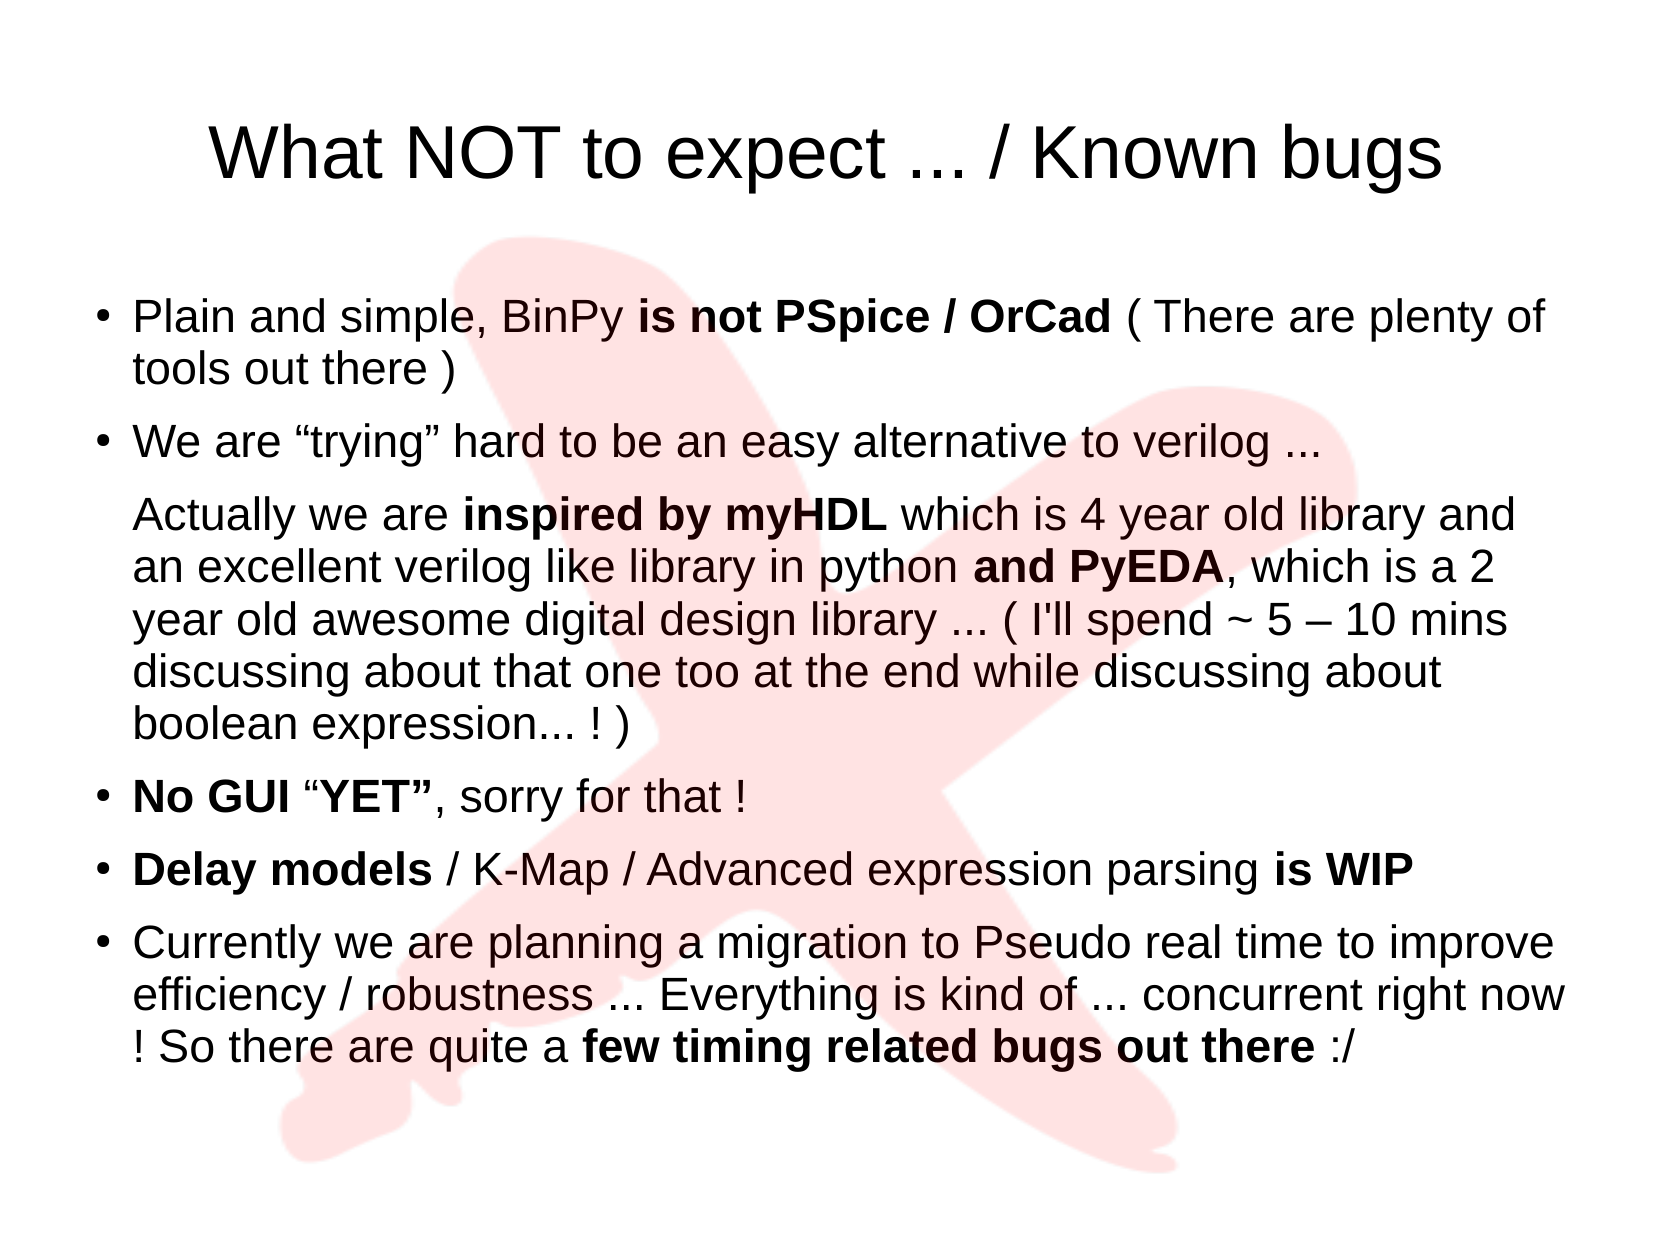

# What NOT to expect ... / Known bugs
Plain and simple, BinPy is not PSpice / OrCad ( There are plenty of tools out there )
We are “trying” hard to be an easy alternative to verilog ...
Actually we are inspired by myHDL which is 4 year old library and an excellent verilog like library in python and PyEDA, which is a 2 year old awesome digital design library ... ( I'll spend ~ 5 – 10 mins discussing about that one too at the end while discussing about boolean expression... ! )
No GUI “YET”, sorry for that !
Delay models / K-Map / Advanced expression parsing is WIP
Currently we are planning a migration to Pseudo real time to improve efficiency / robustness ... Everything is kind of ... concurrent right now ! So there are quite a few timing related bugs out there :/